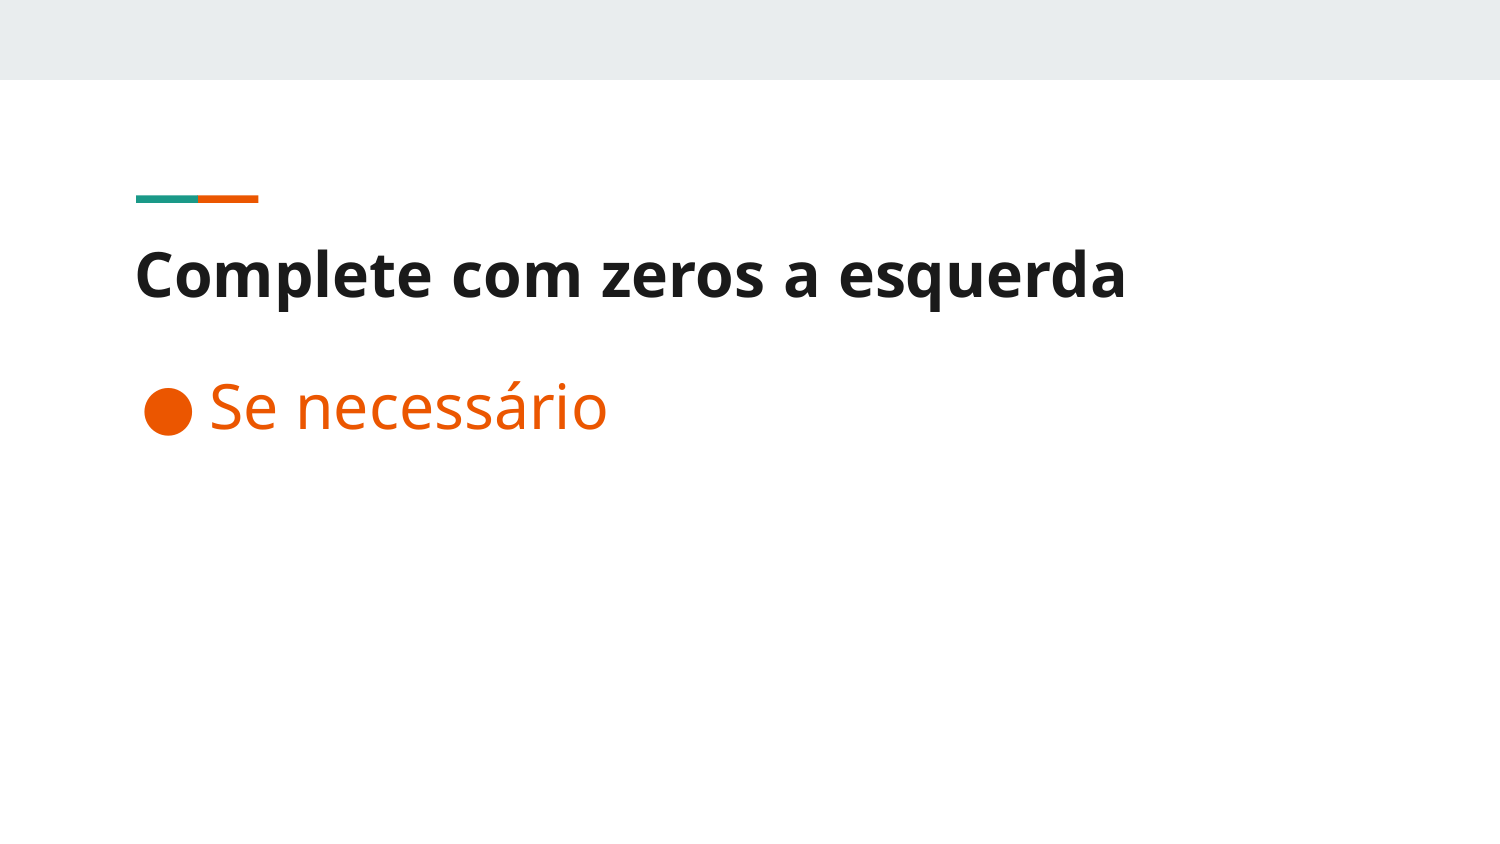

# Complete com zeros a esquerda
Se necessário